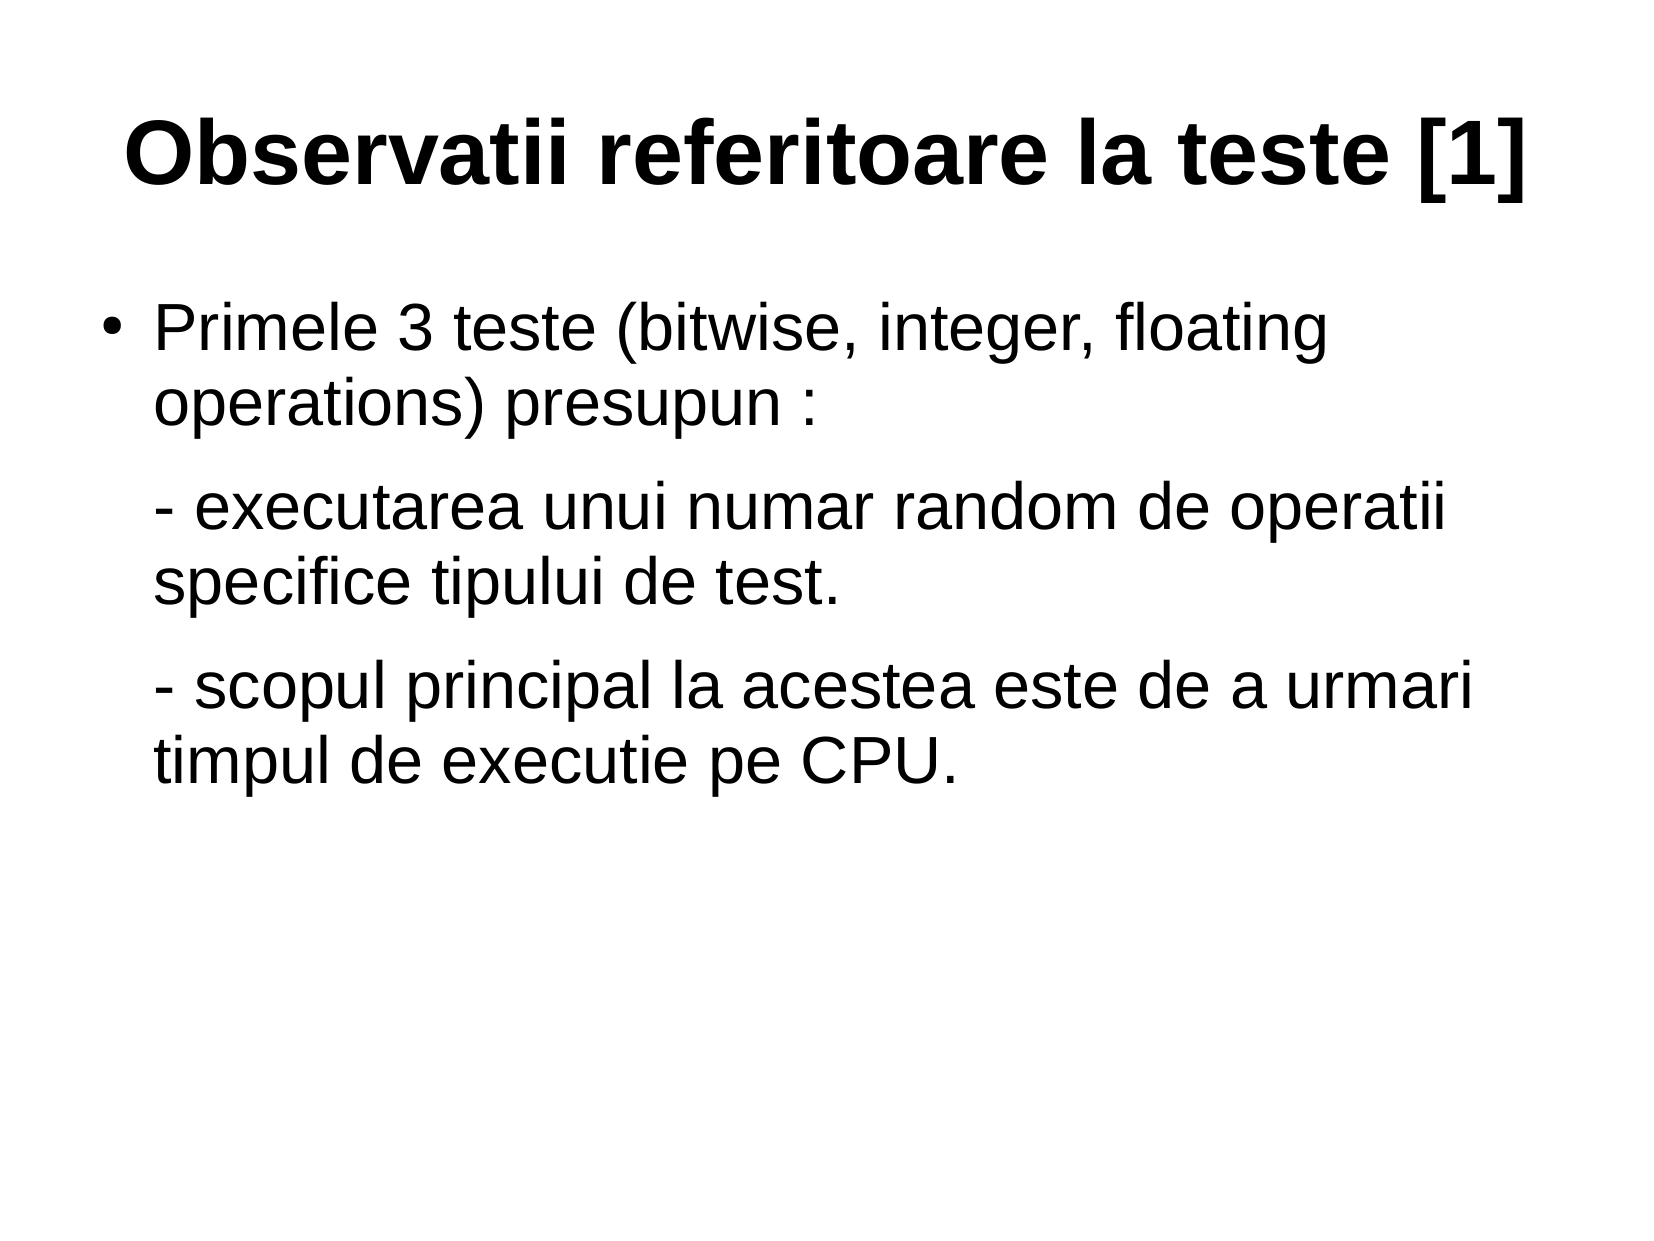

# Observatii referitoare la teste [1]
Primele 3 teste (bitwise, integer, floating operations) presupun :
- executarea unui numar random de operatii specifice tipului de test.
- scopul principal la acestea este de a urmari timpul de executie pe CPU.